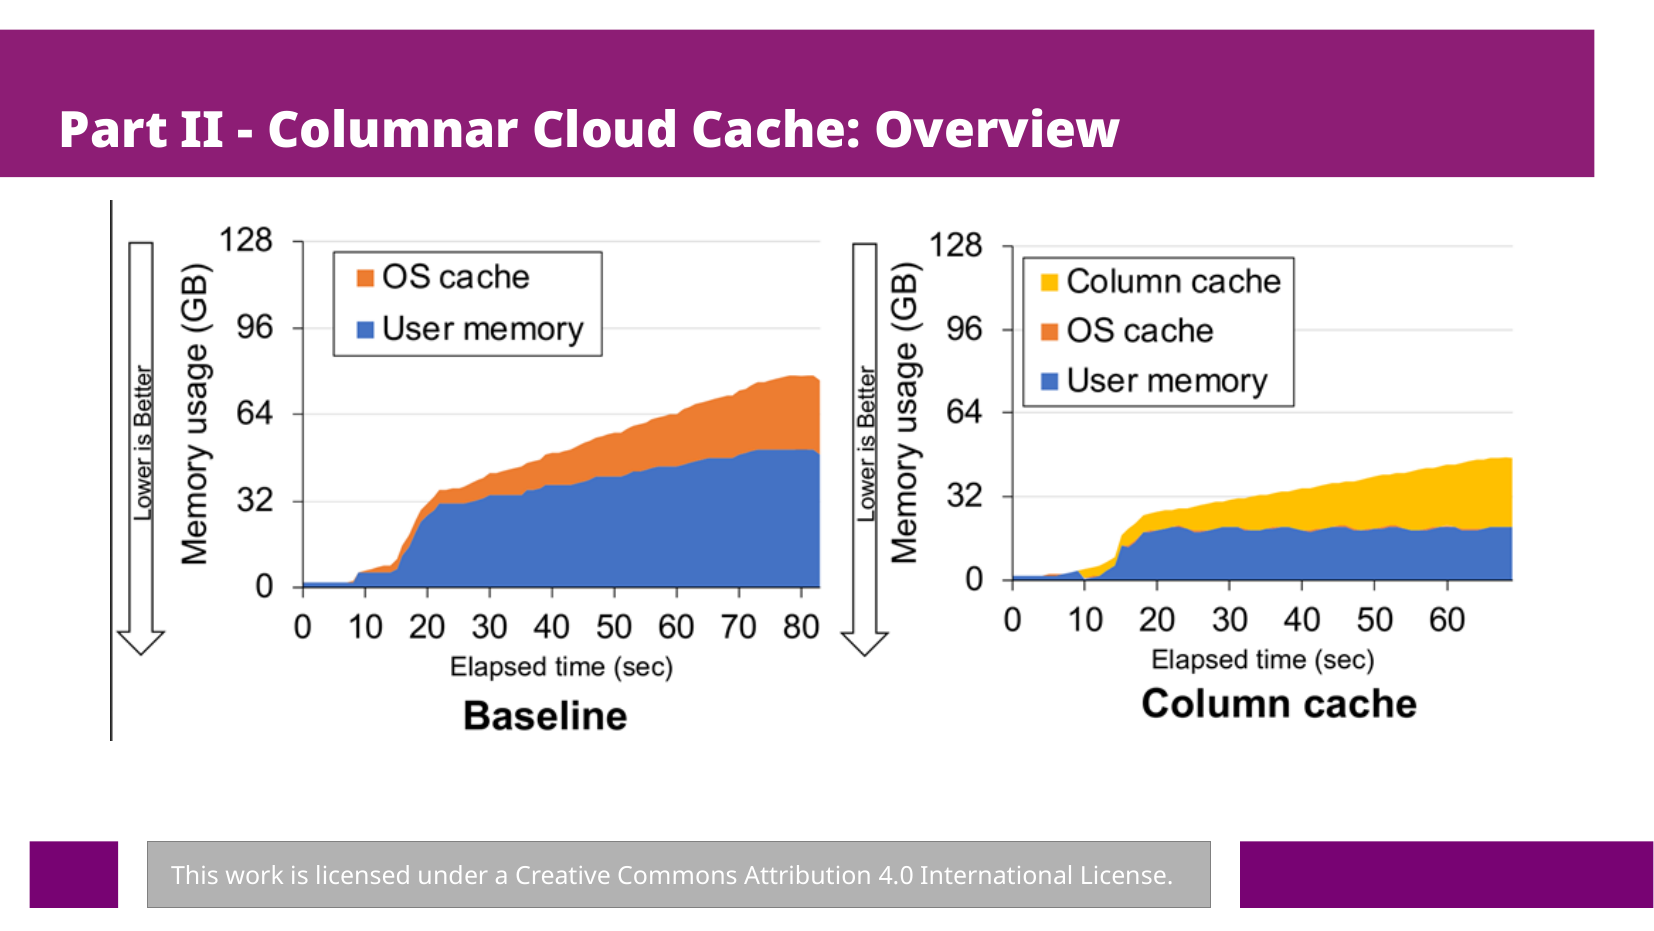

# Part II - Columnar Cloud Cache: Overview